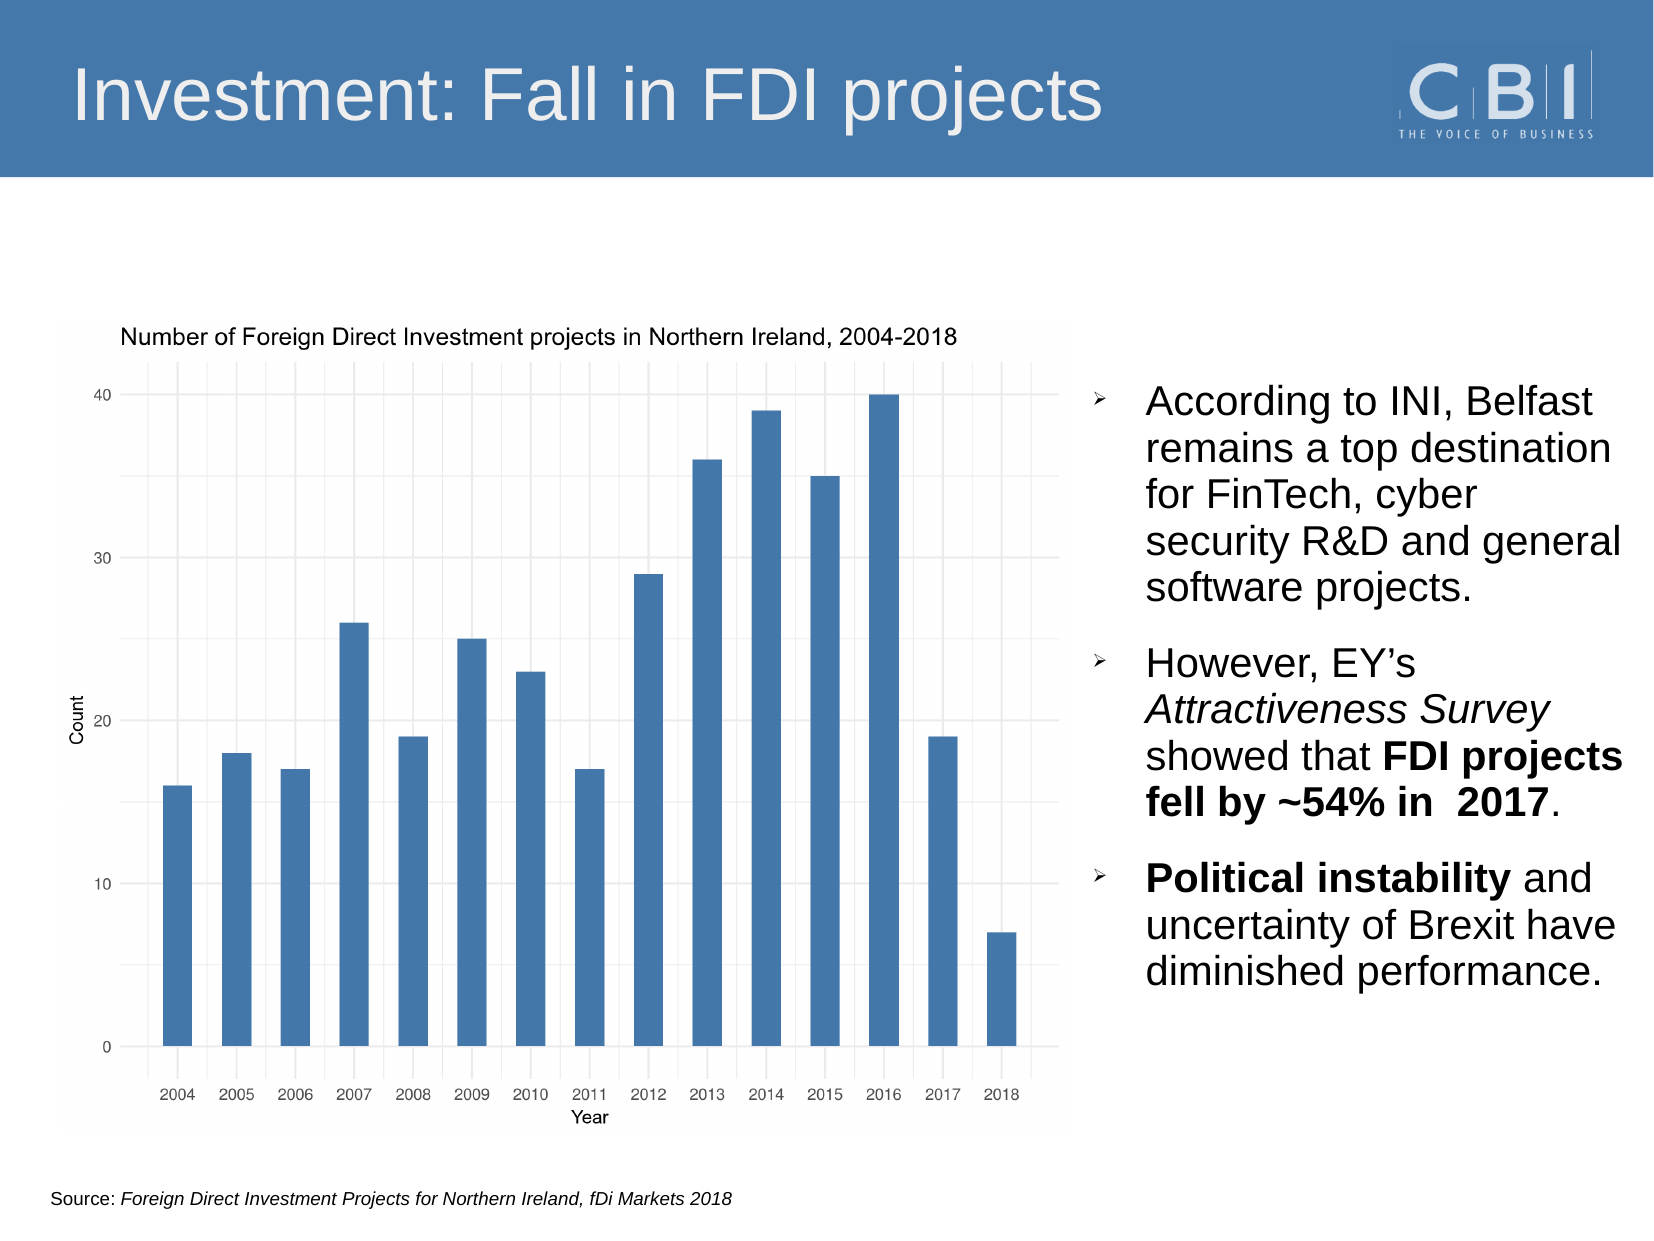

# Investment: Fall in FDI projects
According to INI, Belfast remains a top destination for FinTech, cyber security R&D and general software projects.
However, EY’s Attractiveness Survey showed that FDI projects fell by ~54% in 2017.
Political instability and uncertainty of Brexit have diminished performance.
Source: Foreign Direct Investment Projects for Northern Ireland, fDi Markets 2018